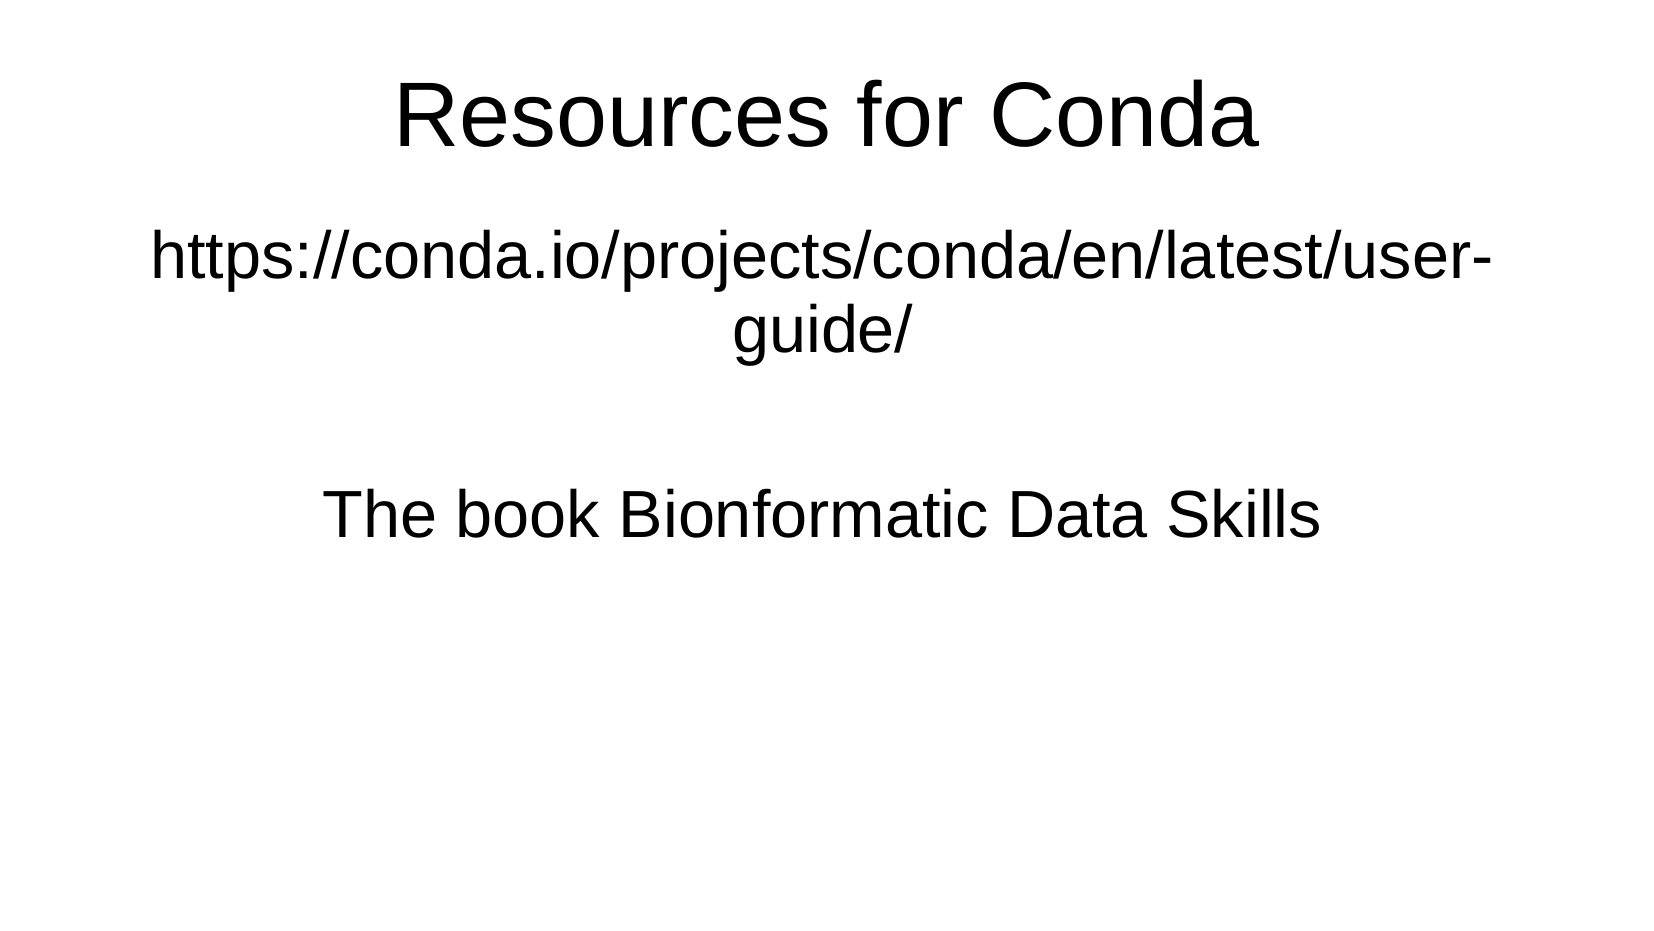

# Resources for Conda
https://conda.io/projects/conda/en/latest/user-guide/
The book Bionformatic Data Skills